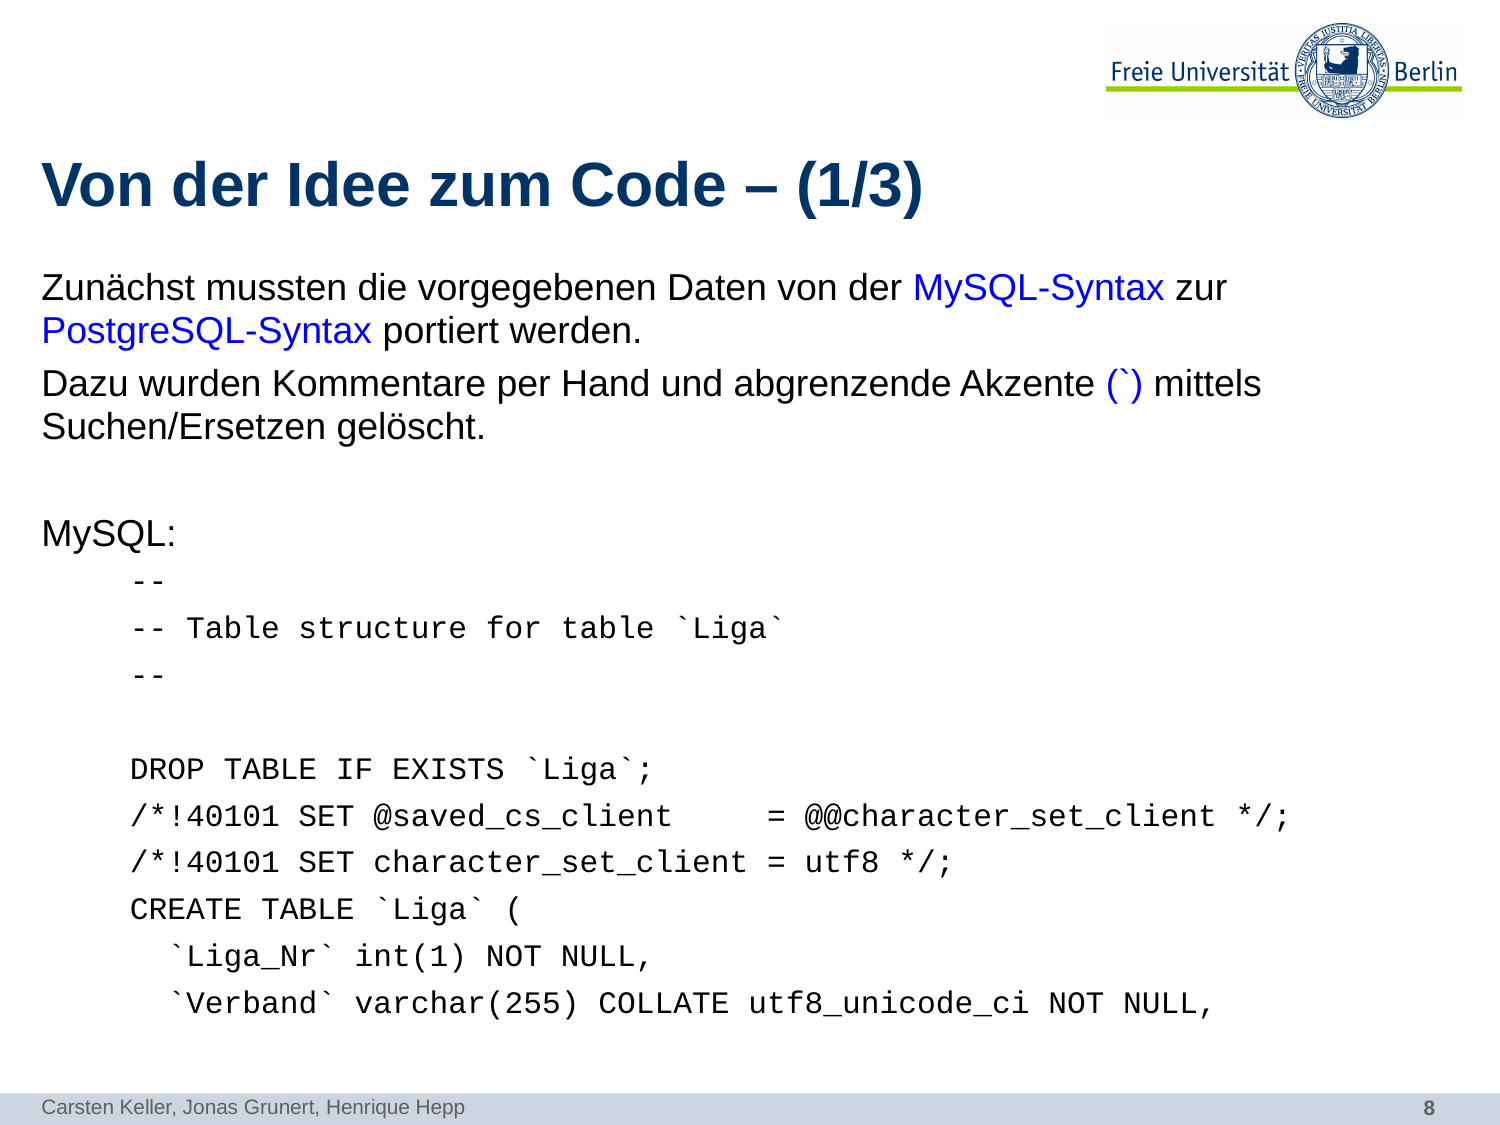

# Von der Idee zum Code – (1/3)
Zunächst mussten die vorgegebenen Daten von der MySQL-Syntax zur
PostgreSQL-Syntax portiert werden.
Dazu wurden Kommentare per Hand und abgrenzende Akzente (`) mittels Suchen/Ersetzen gelöscht.
MySQL:
--
-- Table structure for table `Liga`
--
DROP TABLE IF EXISTS `Liga`;
/*!40101 SET @saved_cs_client = @@character_set_client */;
/*!40101 SET character_set_client = utf8 */;
CREATE TABLE `Liga` (
 `Liga_Nr` int(1) NOT NULL,
 `Verband` varchar(255) COLLATE utf8_unicode_ci NOT NULL,